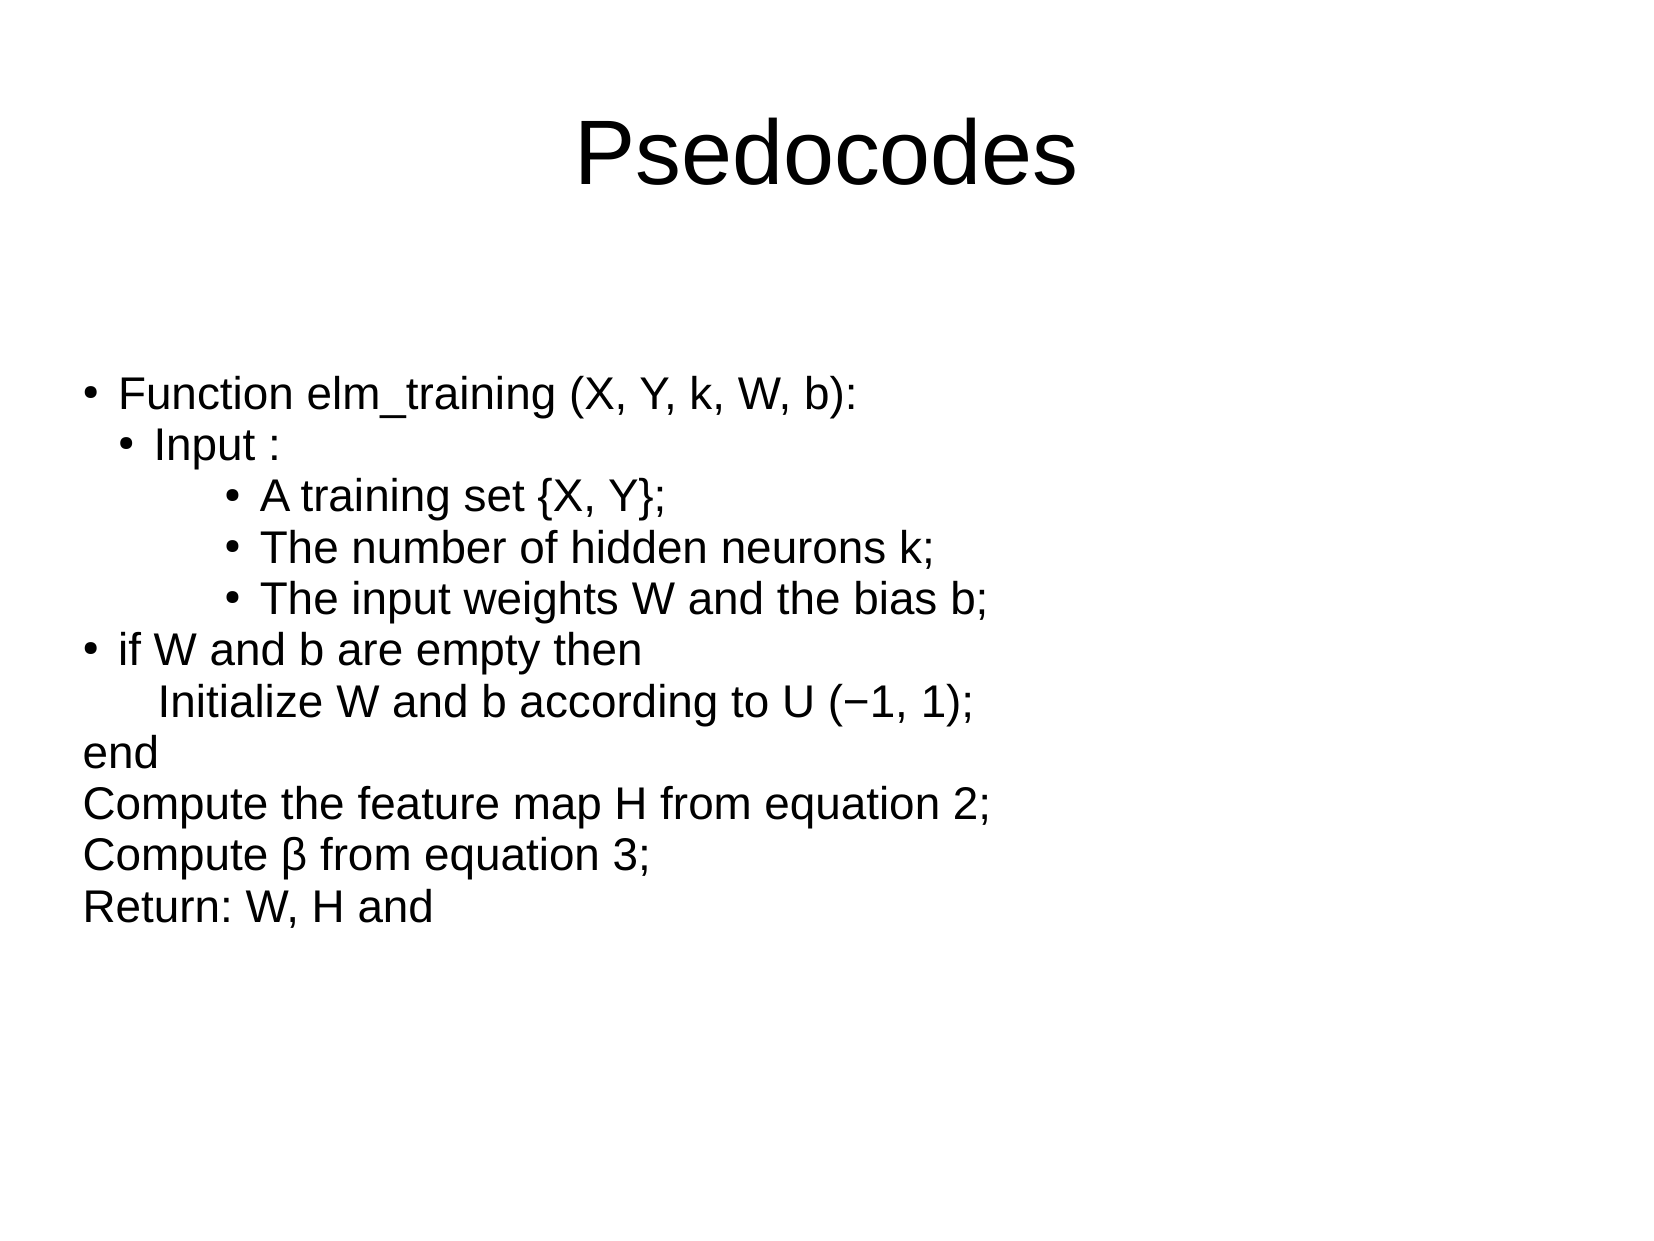

# Psedocodes
Function elm_training (X, Y, k, W, b):
Input :
A training set {X, Y};
The number of hidden neurons k;
The input weights W and the bias b;
if W and b are empty then
	Initialize W and b according to U (−1, 1);
end
Compute the feature map H from equation 2;
Compute β from equation 3;
Return: W, H and